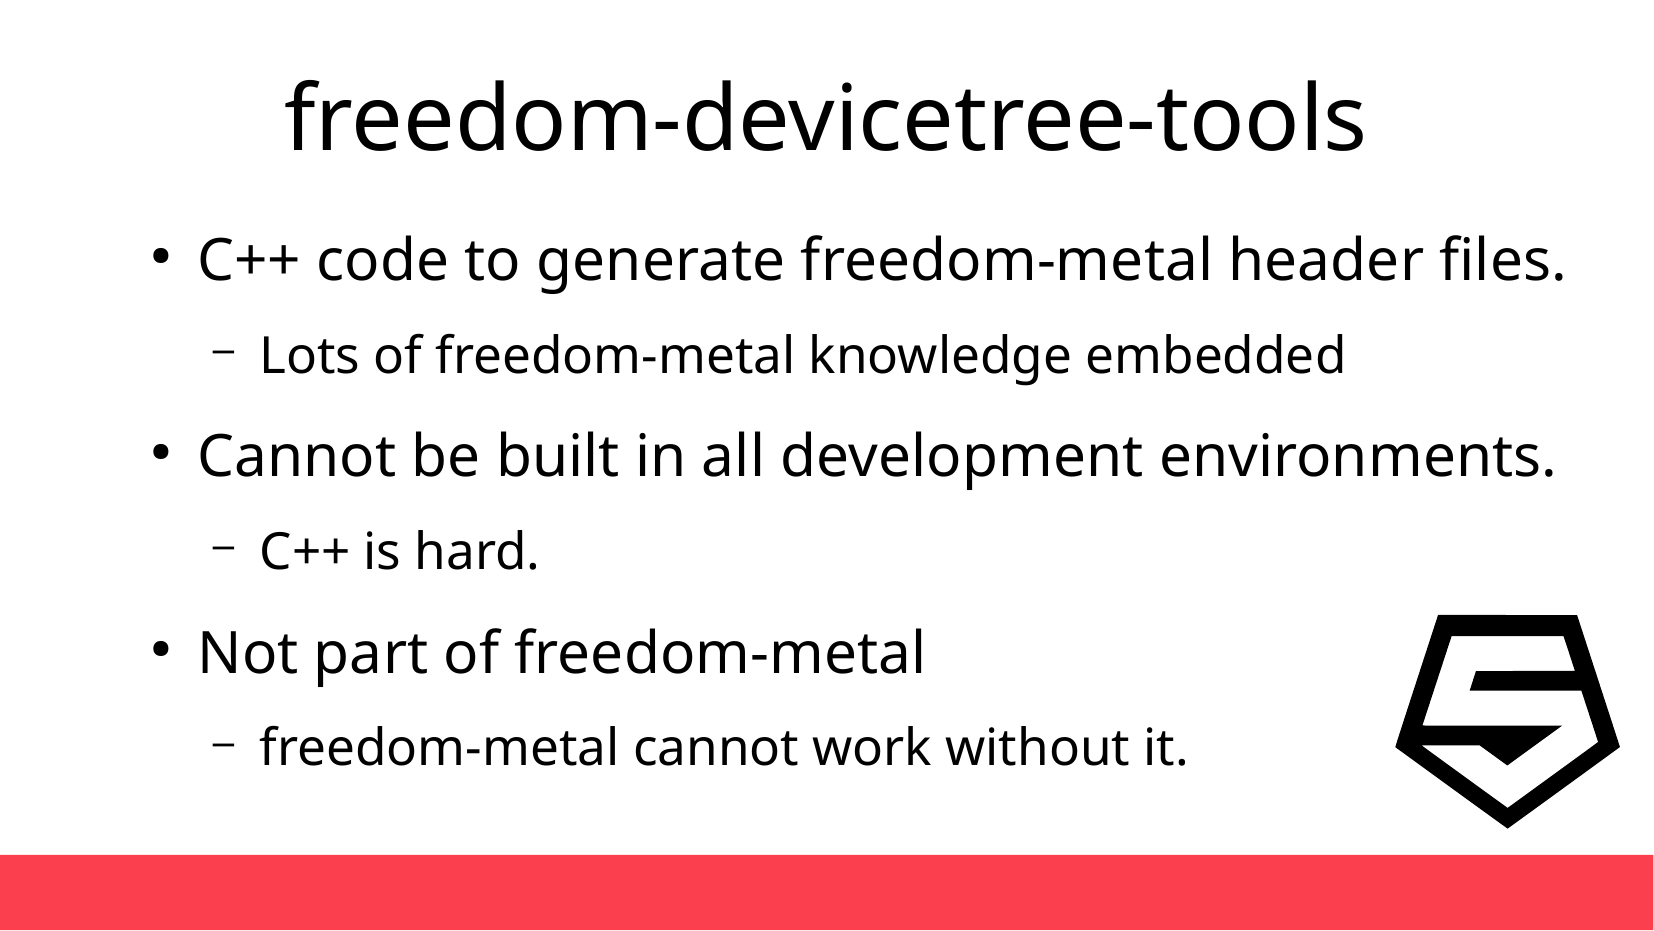

# freedom-devicetree-tools
C++ code to generate freedom-metal header files.
Lots of freedom-metal knowledge embedded
Cannot be built in all development environments.
C++ is hard.
Not part of freedom-metal
freedom-metal cannot work without it.